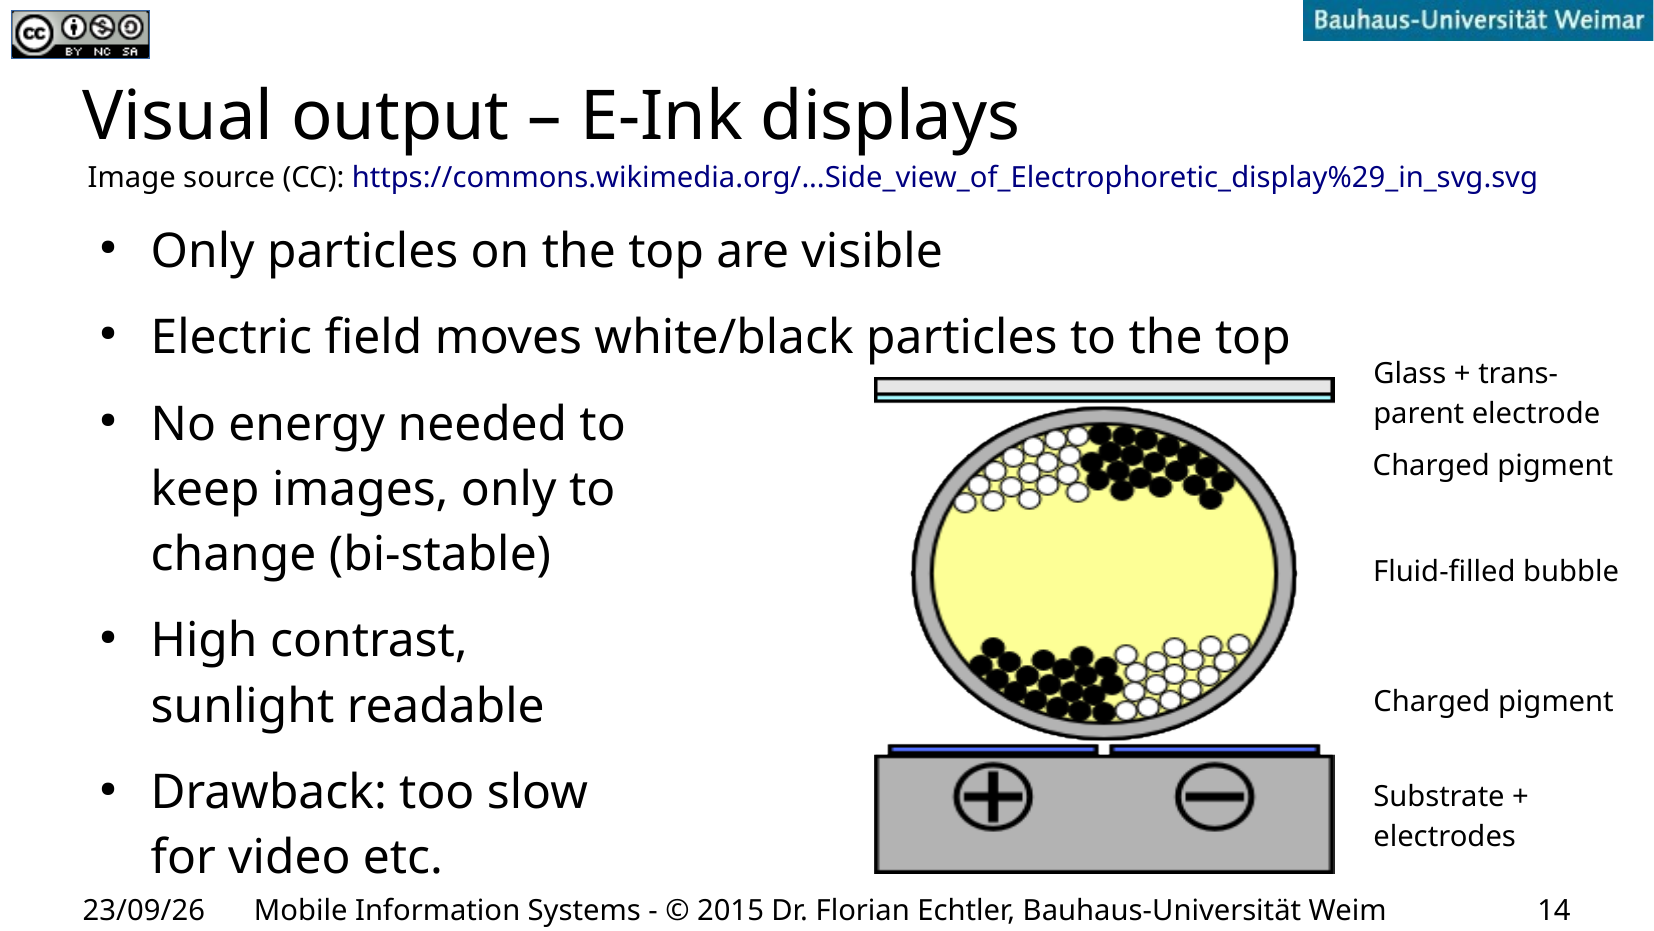

# Visual output – E-Ink displays
Image source (CC): https://commons.wikimedia.org/...Side_view_of_Electrophoretic_display%29_in_svg.svg
Only particles on the top are visible
Electric field moves white/black particles to the top
No energy needed to keep images, only to change (bi-stable)
High contrast, sunlight readable
Drawback: too slow for video etc.
Glass + trans-
parent electrode
Charged pigment
Fluid-filled bubble
Charged pigment
Substrate +
electrodes
Mobile Information Systems - © 2015 Dr. Florian Echtler, Bauhaus-Universität Weimar
14